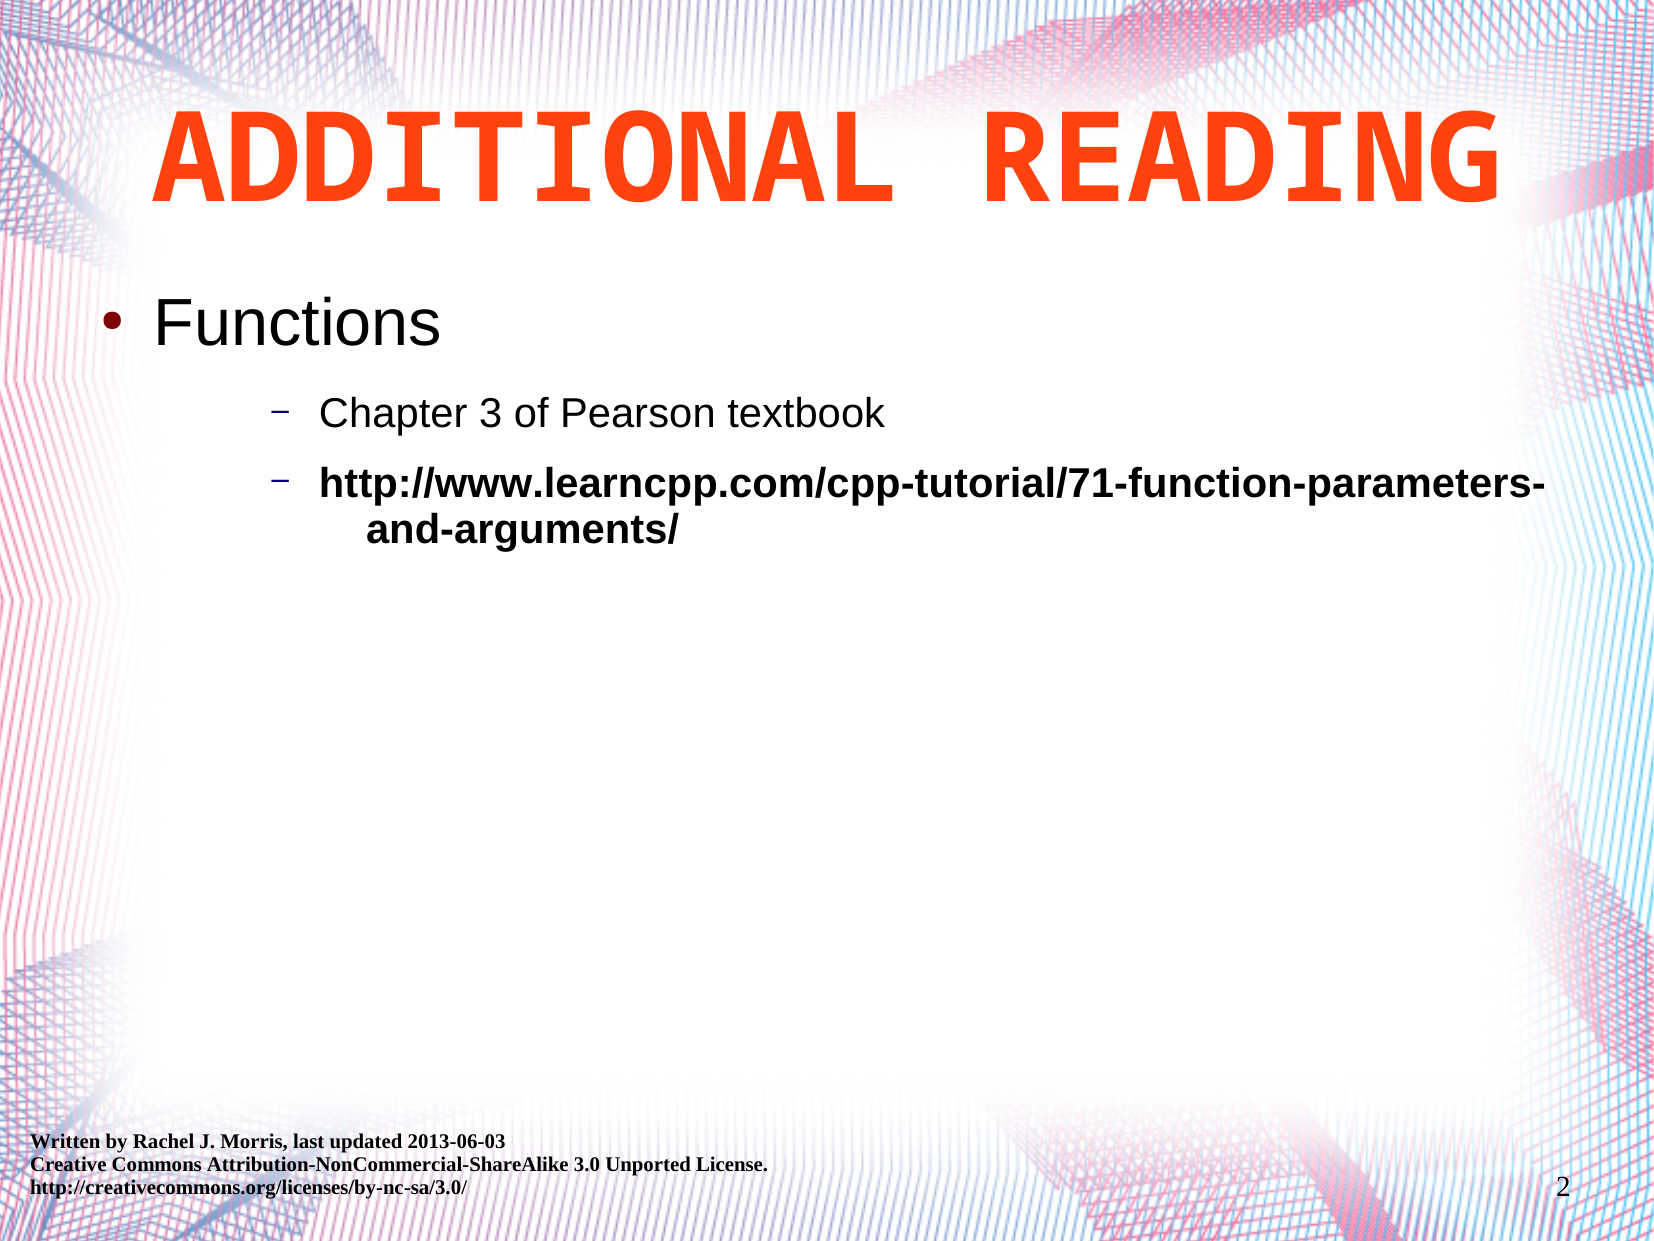

# ADDITIONAL READING
Functions
Chapter 3 of Pearson textbook
http://www.learncpp.com/cpp-tutorial/71-function-parameters-and-arguments/
2